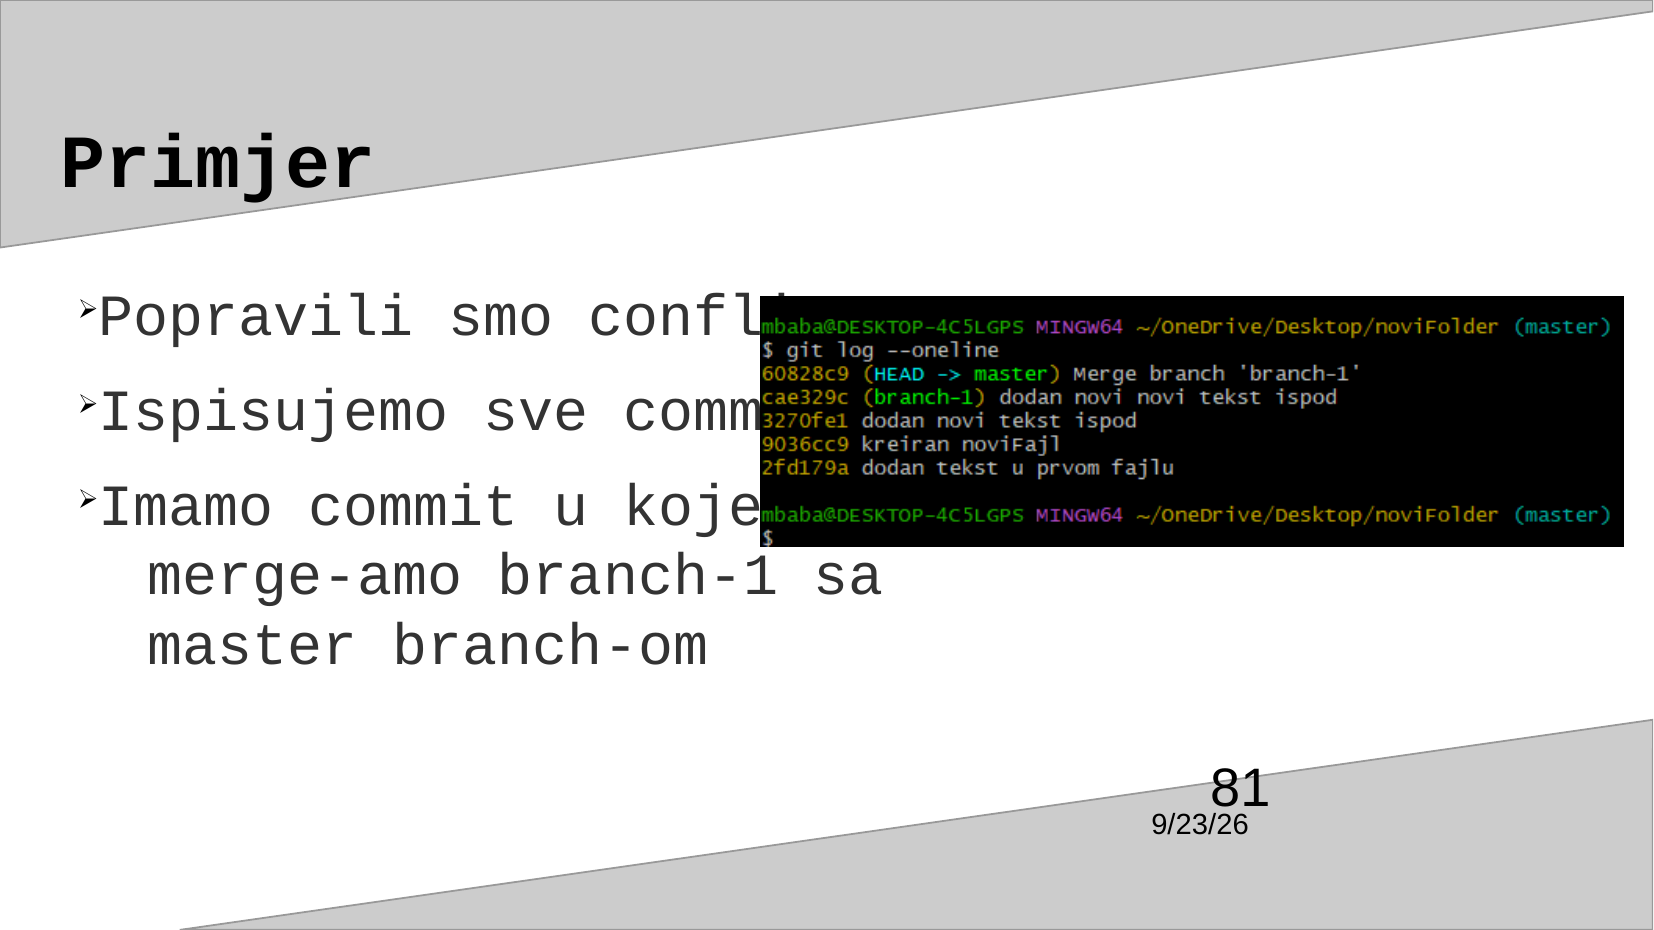

Primjer
# Popravili smo conflict
Ispisujemo sve commite
Imamo commit u kojem
 merge-amo branch-1 sa
 master branch-om